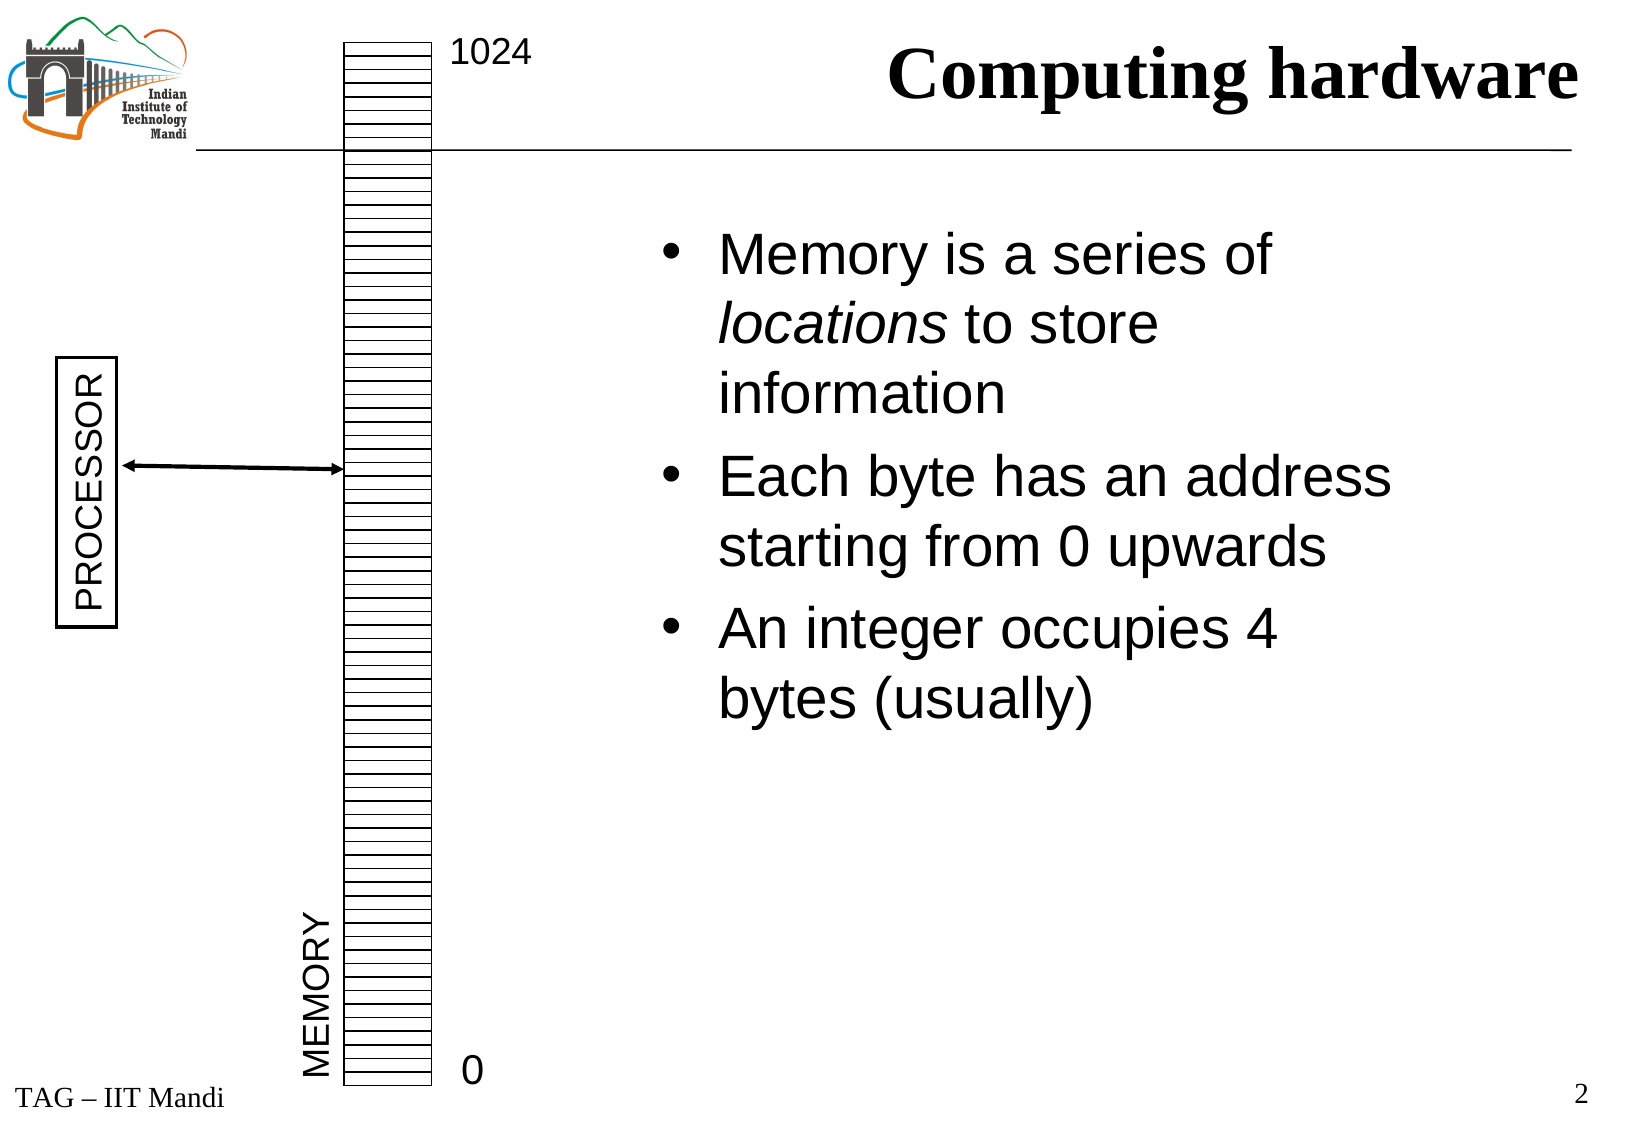

# Computing hardware
1024
PROCESSOR
MEMORY
Memory is a series of locations to store information
Each byte has an address starting from 0 upwards
An integer occupies 4 bytes (usually)
0